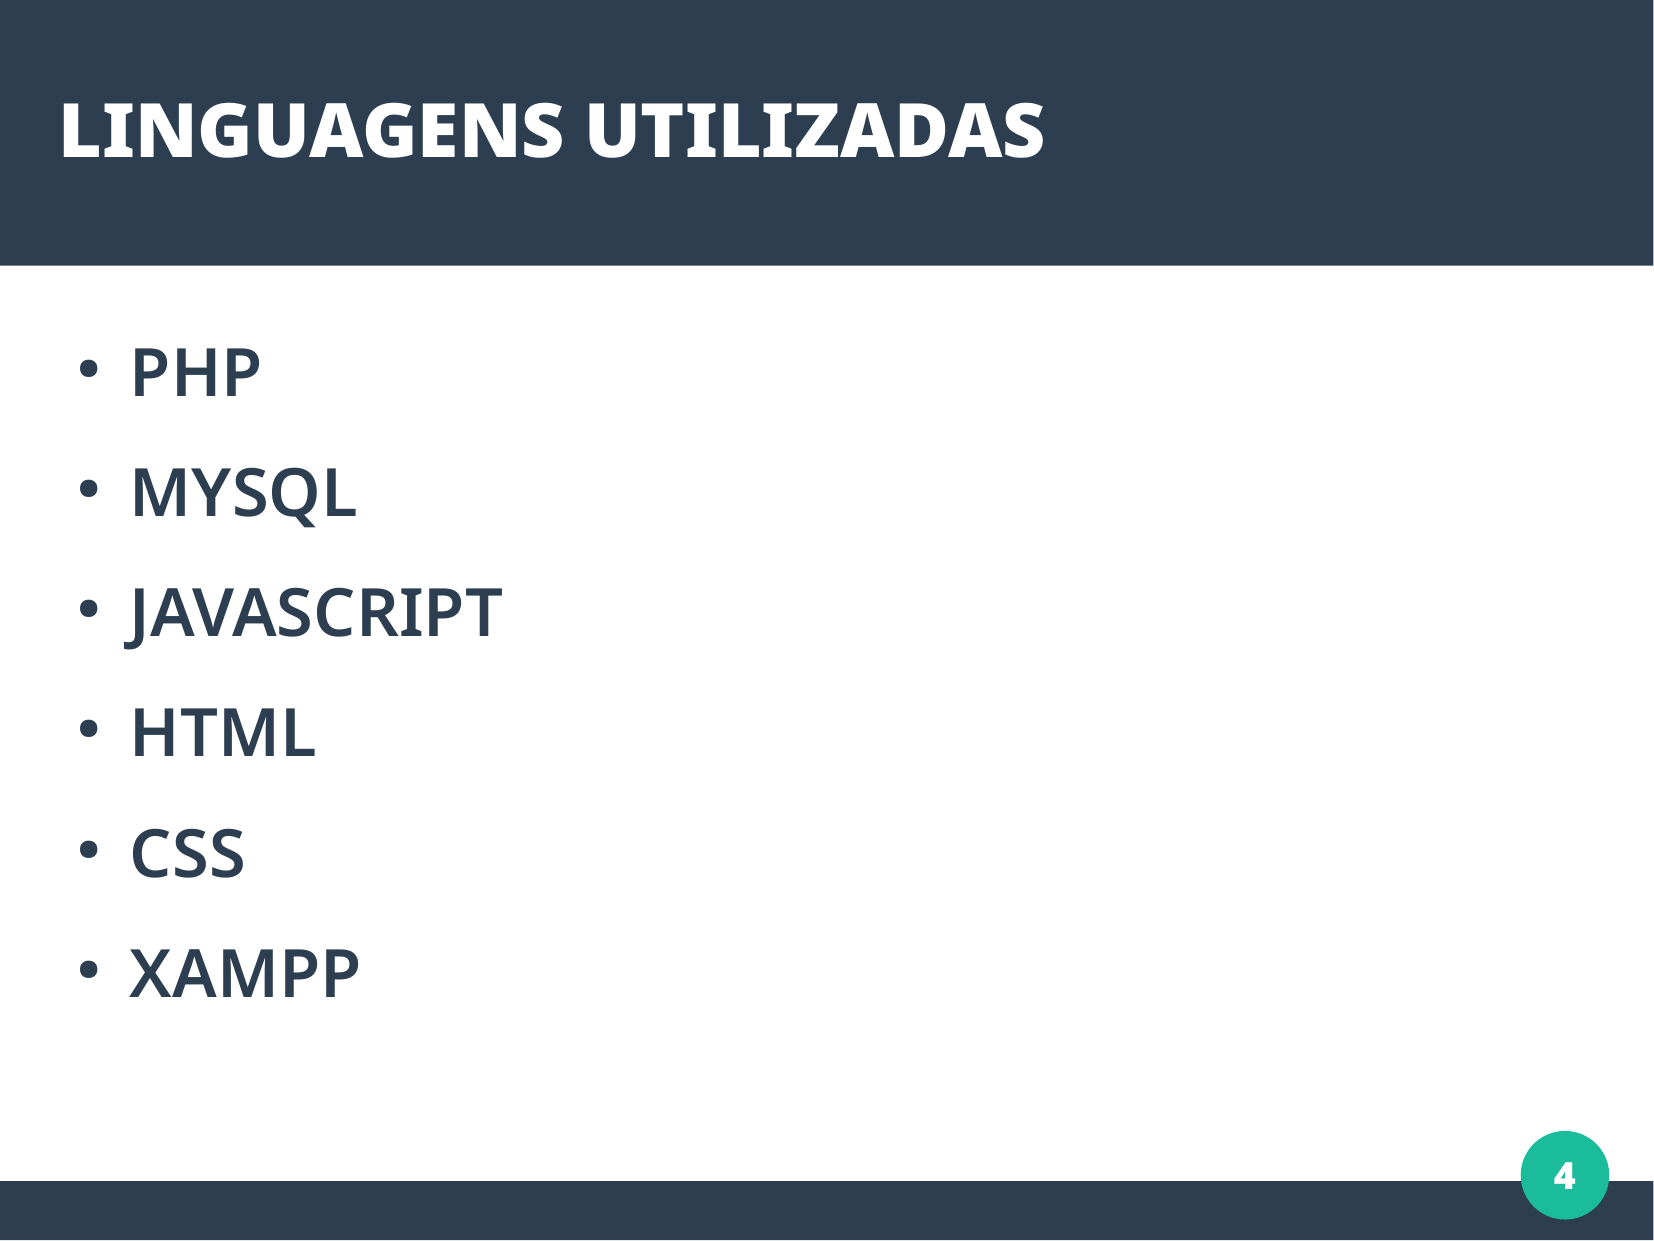

# LINGUAGENS UTILIZADAS
PHP
MYSQL
JAVASCRIPT
HTML
CSS
XAMPP
4